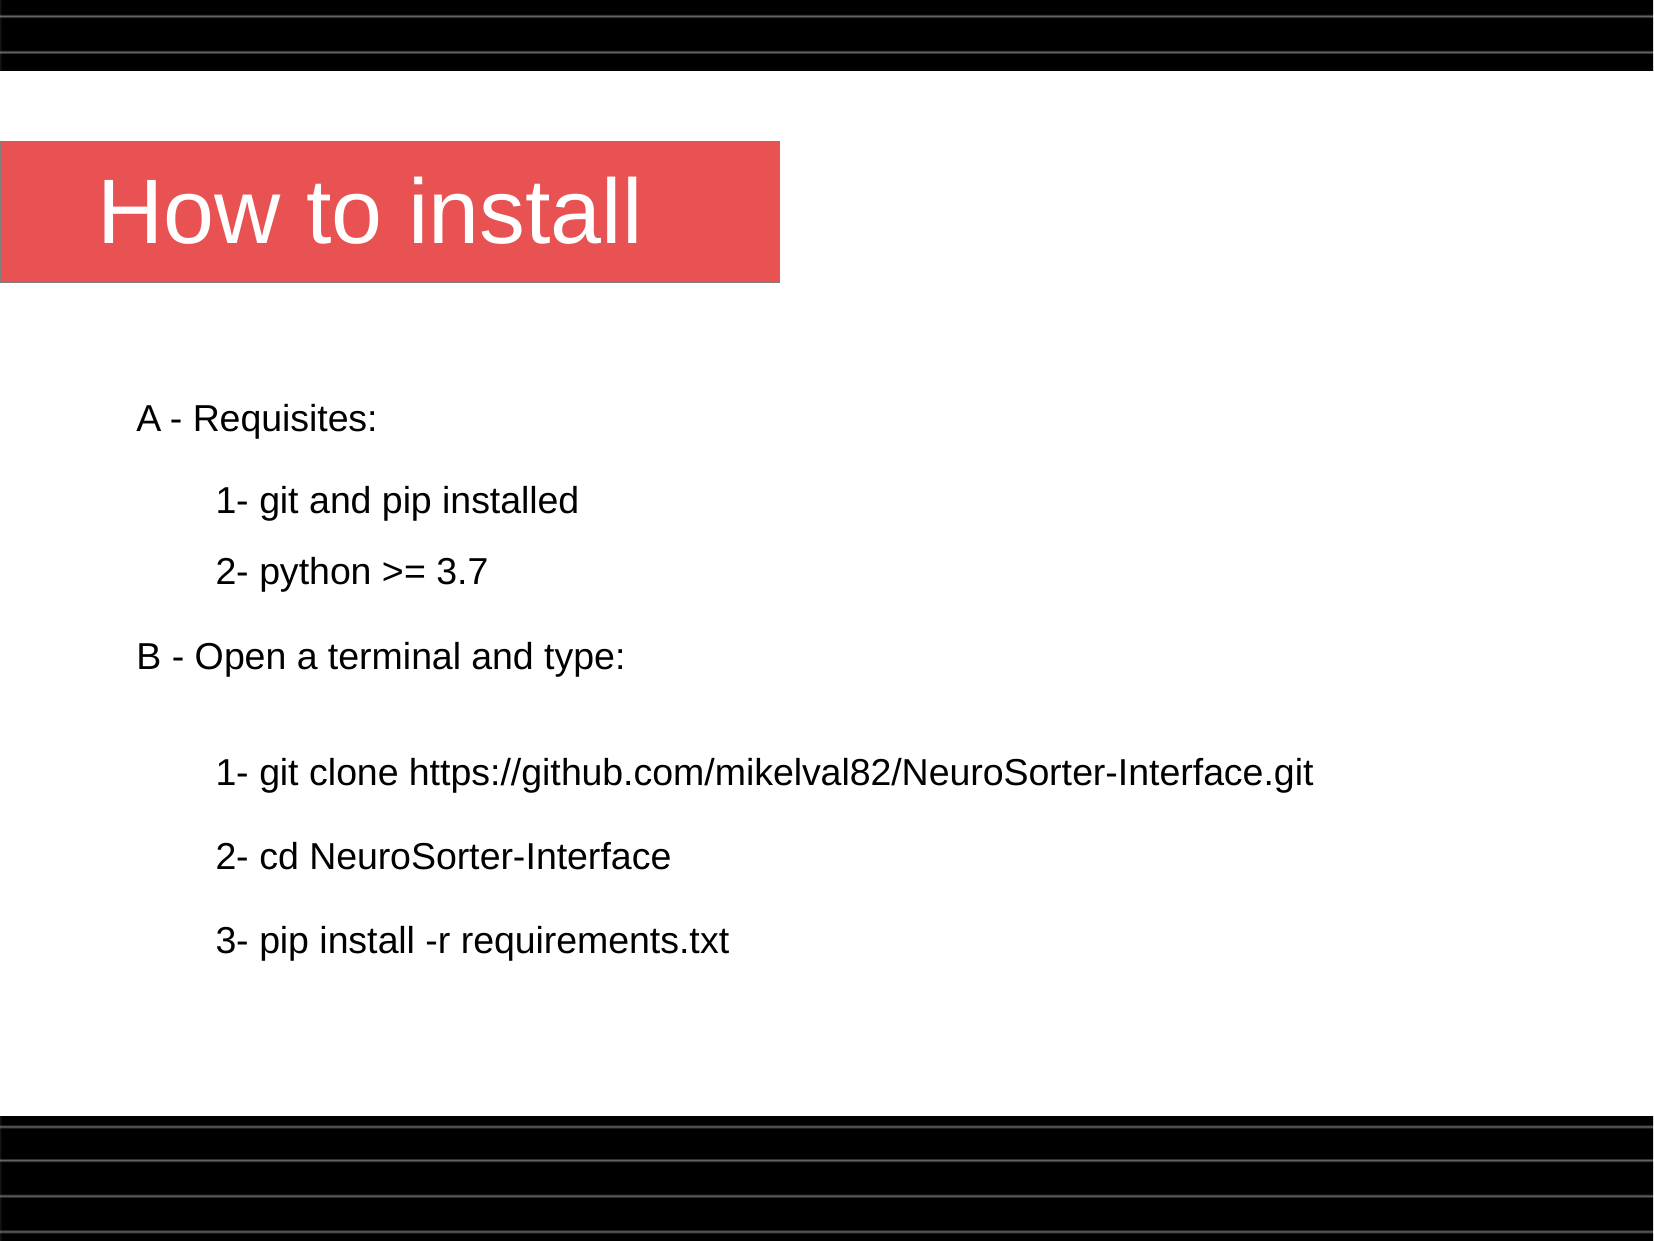

How to install
A - Requisites:
1- git and pip installed
2- python >= 3.7
B - Open a terminal and type:
1- git clone https://github.com/mikelval82/NeuroSorter-Interface.git
2- cd NeuroSorter-Interface
3- pip install -r requirements.txt